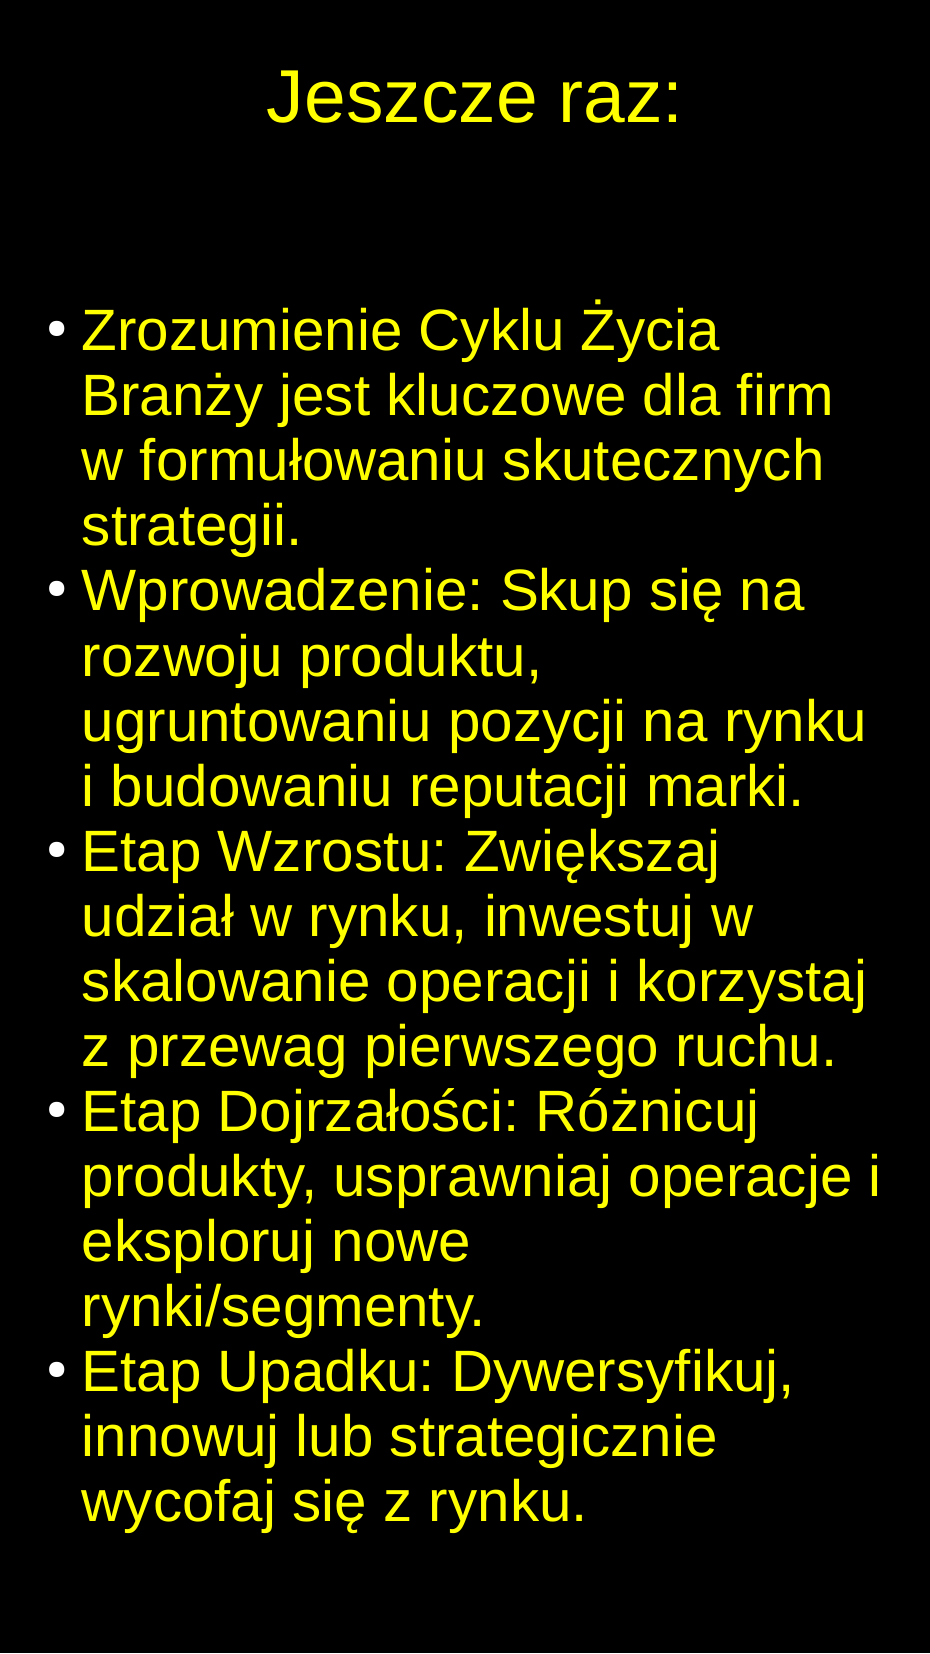

# Jeszcze raz:
Zrozumienie Cyklu Życia Branży jest kluczowe dla firm w formułowaniu skutecznych strategii.
Wprowadzenie: Skup się na rozwoju produktu, ugruntowaniu pozycji na rynku i budowaniu reputacji marki.
Etap Wzrostu: Zwiększaj udział w rynku, inwestuj w skalowanie operacji i korzystaj z przewag pierwszego ruchu.
Etap Dojrzałości: Różnicuj produkty, usprawniaj operacje i eksploruj nowe rynki/segmenty.
Etap Upadku: Dywersyfikuj, innowuj lub strategicznie wycofaj się z rynku.